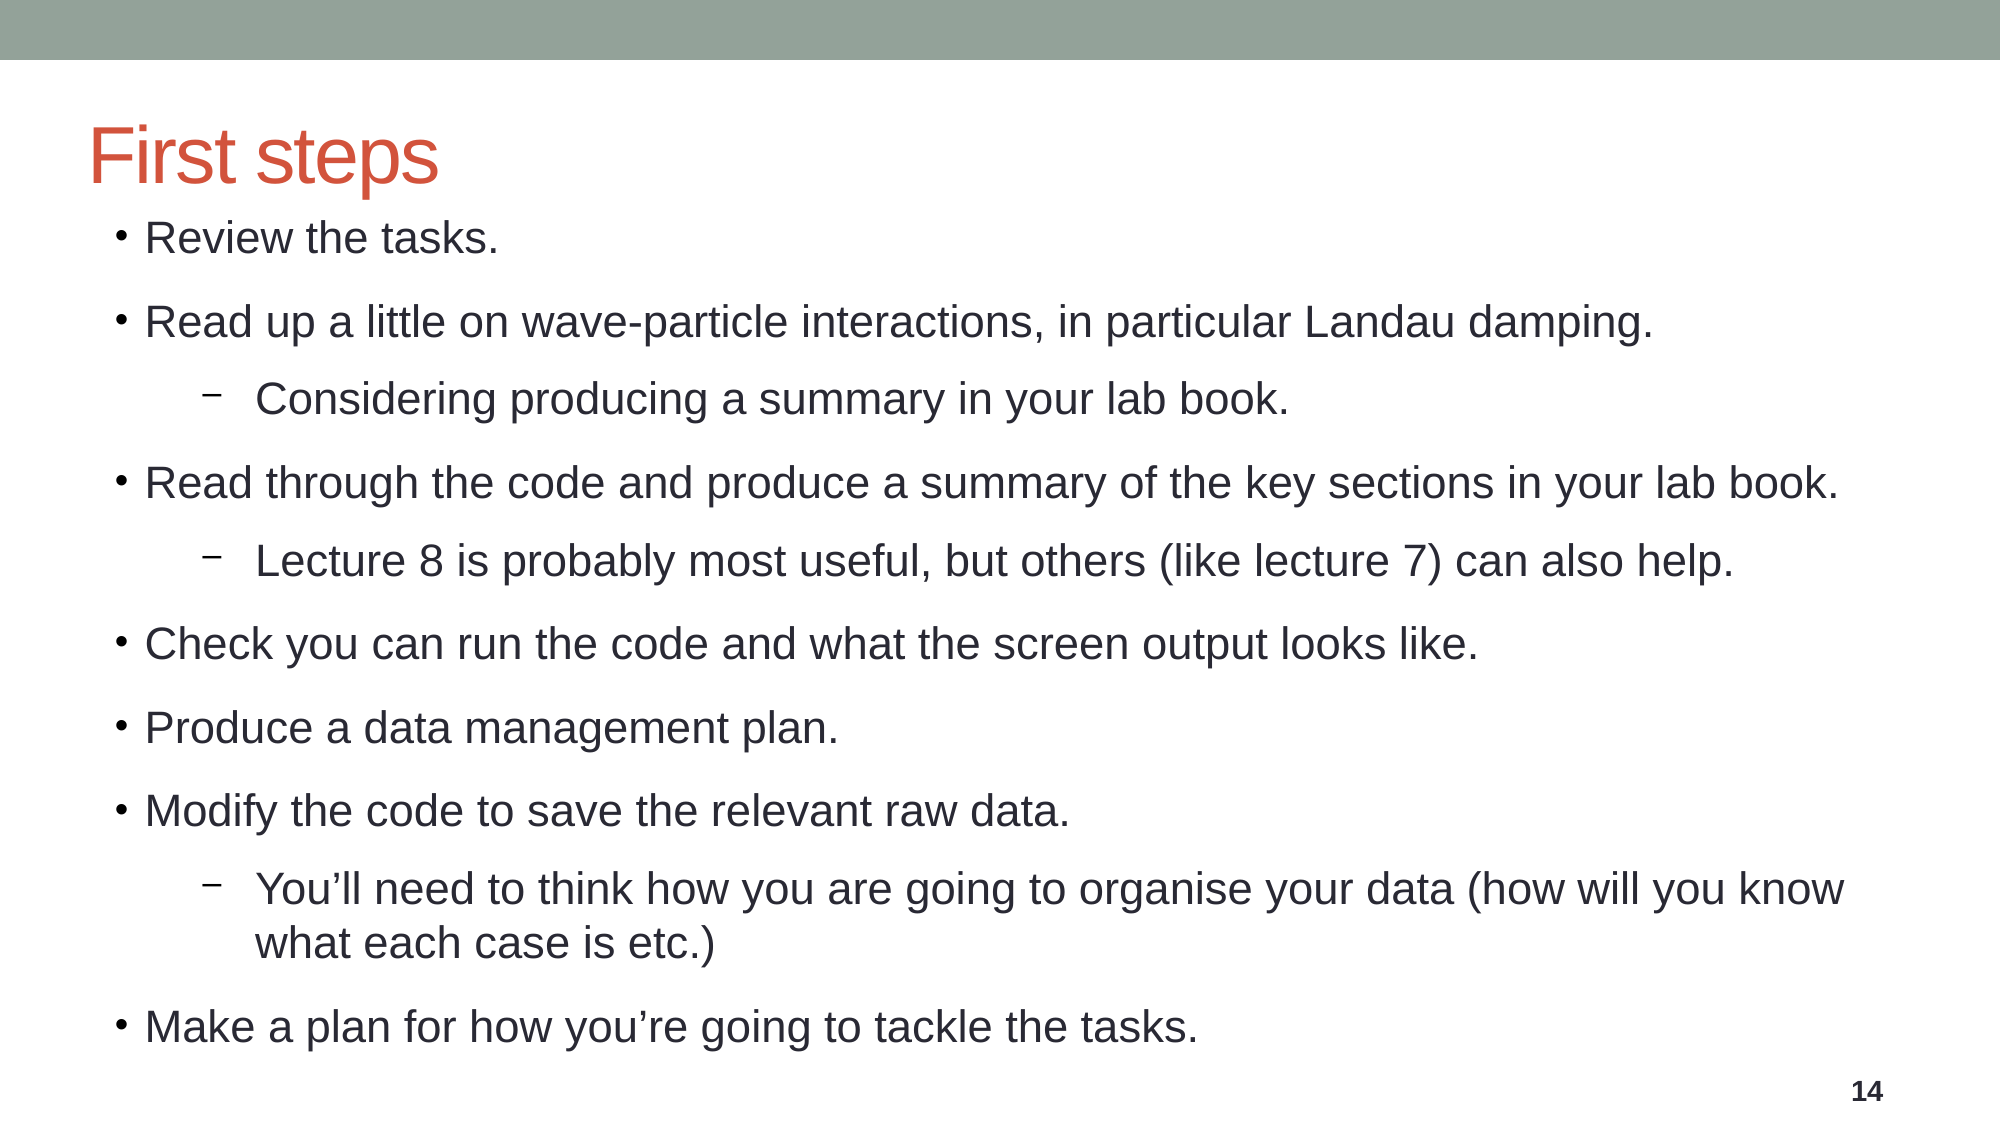

# First steps
Review the tasks.
Read up a little on wave-particle interactions, in particular Landau damping.
Considering producing a summary in your lab book.
Read through the code and produce a summary of the key sections in your lab book.
Lecture 8 is probably most useful, but others (like lecture 7) can also help.
Check you can run the code and what the screen output looks like.
Produce a data management plan.
Modify the code to save the relevant raw data.
You’ll need to think how you are going to organise your data (how will you know what each case is etc.)
Make a plan for how you’re going to tackle the tasks.